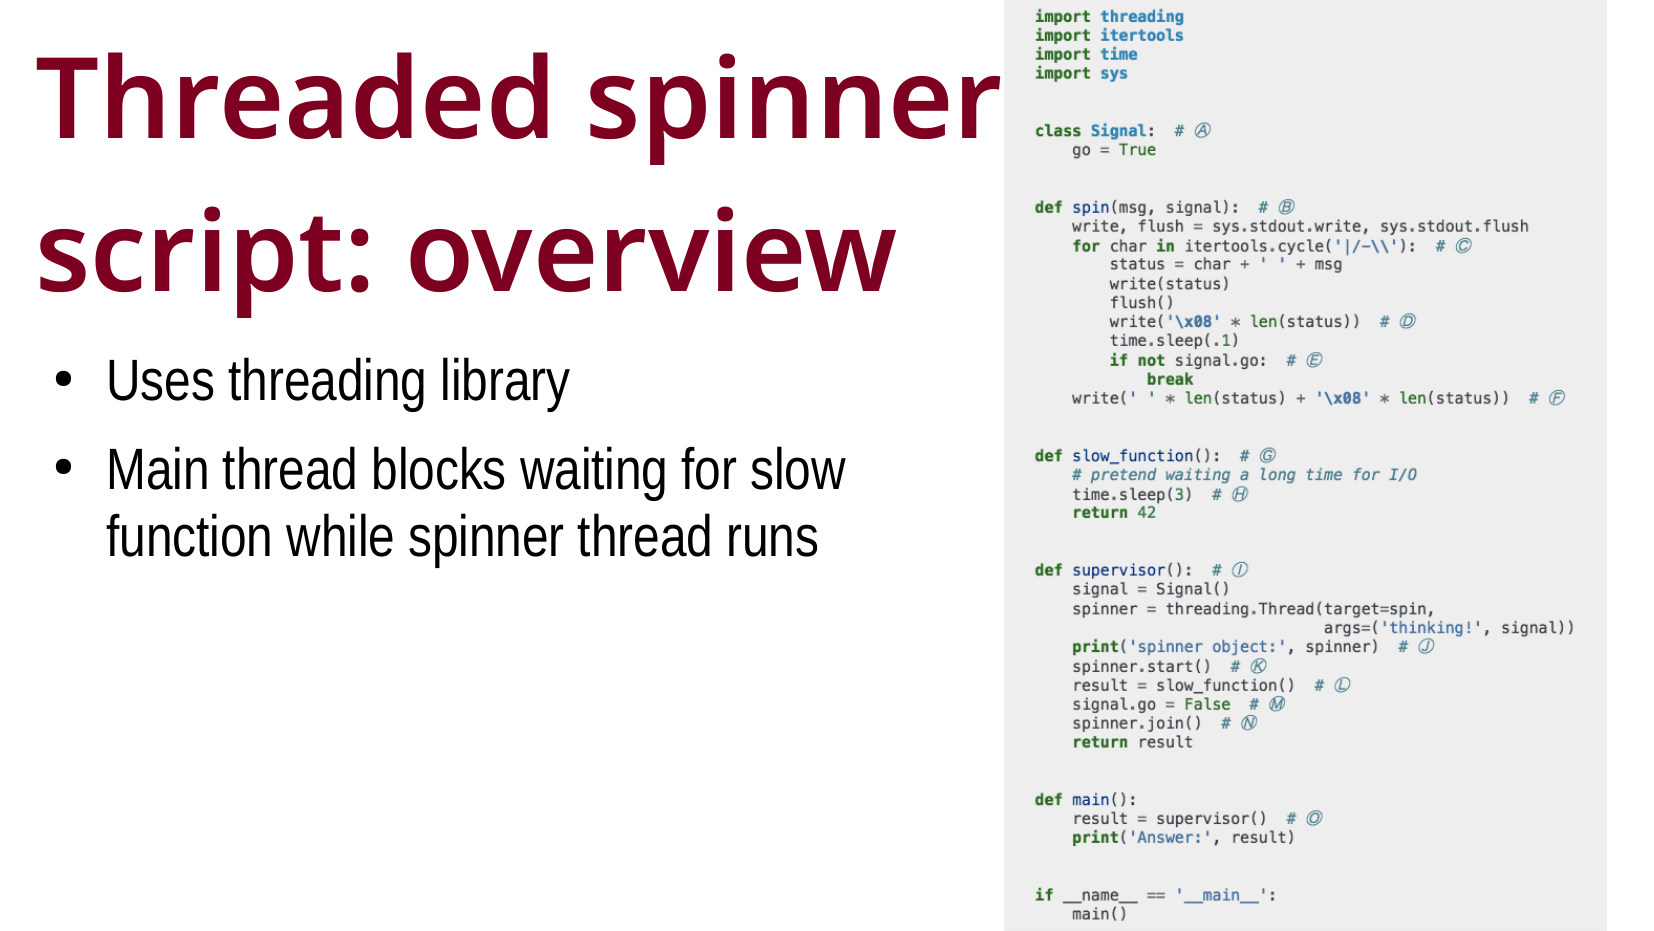

# Threaded spinner script: overview
Uses threading library
Main thread blocks waiting for slow function while spinner thread runs